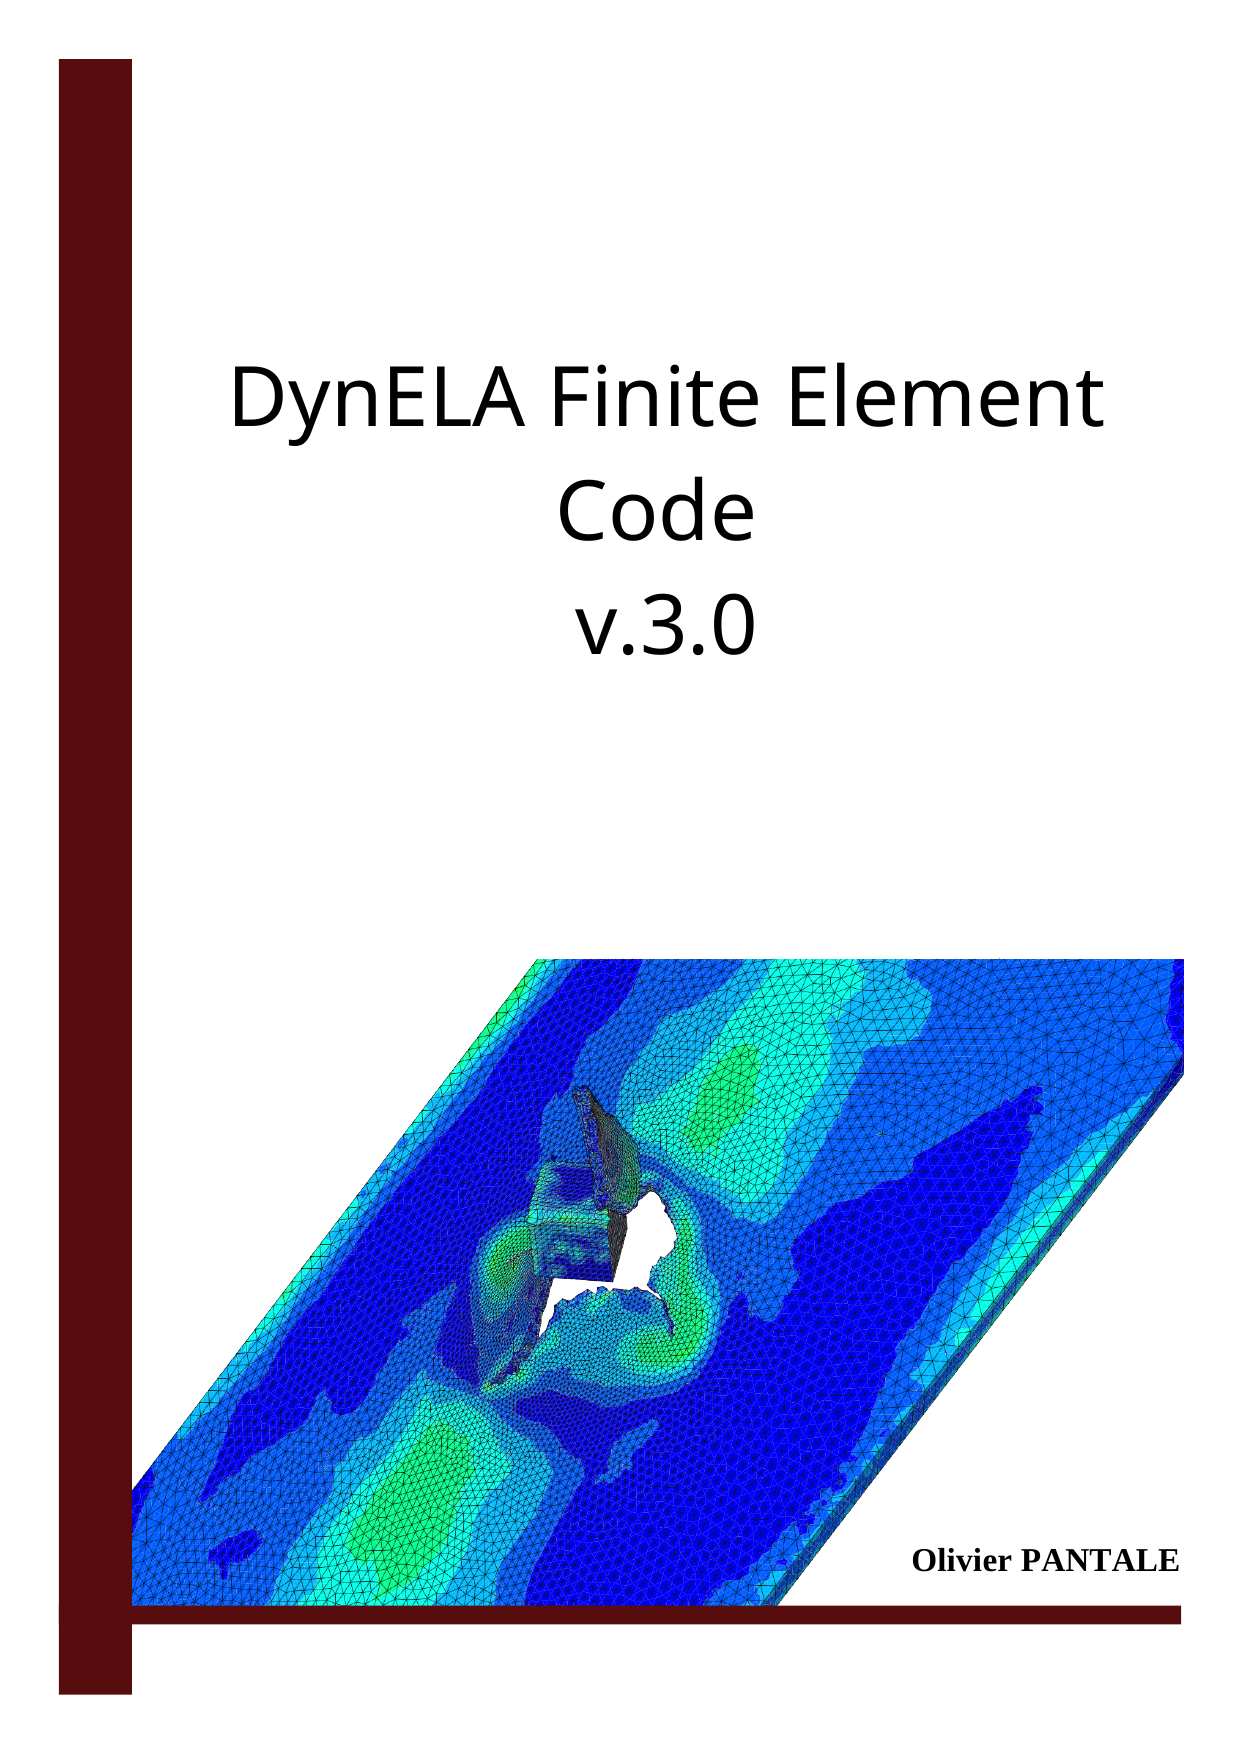

DynELA Finite Element Code
v.3.0
Olivier PANTALE